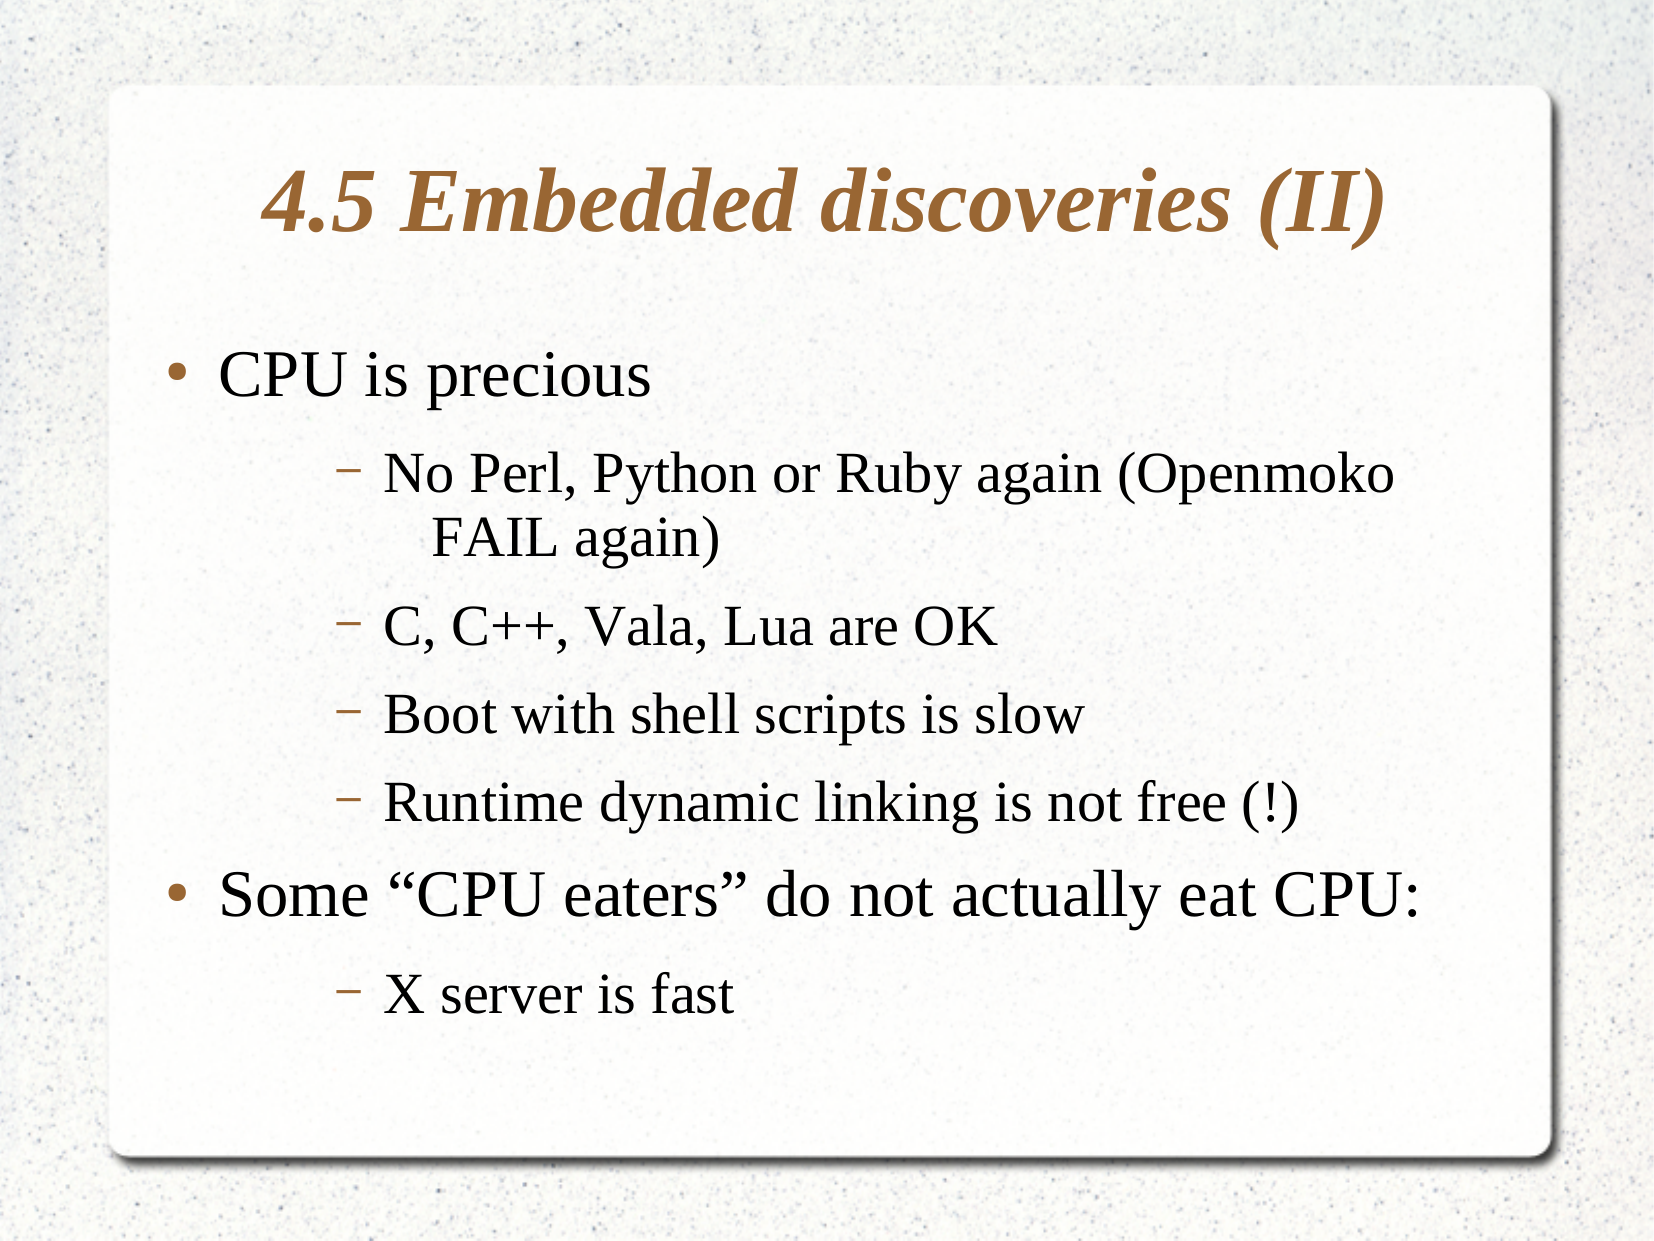

# 4.5 Embedded discoveries (II)
CPU is precious
No Perl, Python or Ruby again (Openmoko FAIL again)
C, C++, Vala, Lua are OK
Boot with shell scripts is slow
Runtime dynamic linking is not free (!)
Some “CPU eaters” do not actually eat CPU:
X server is fast